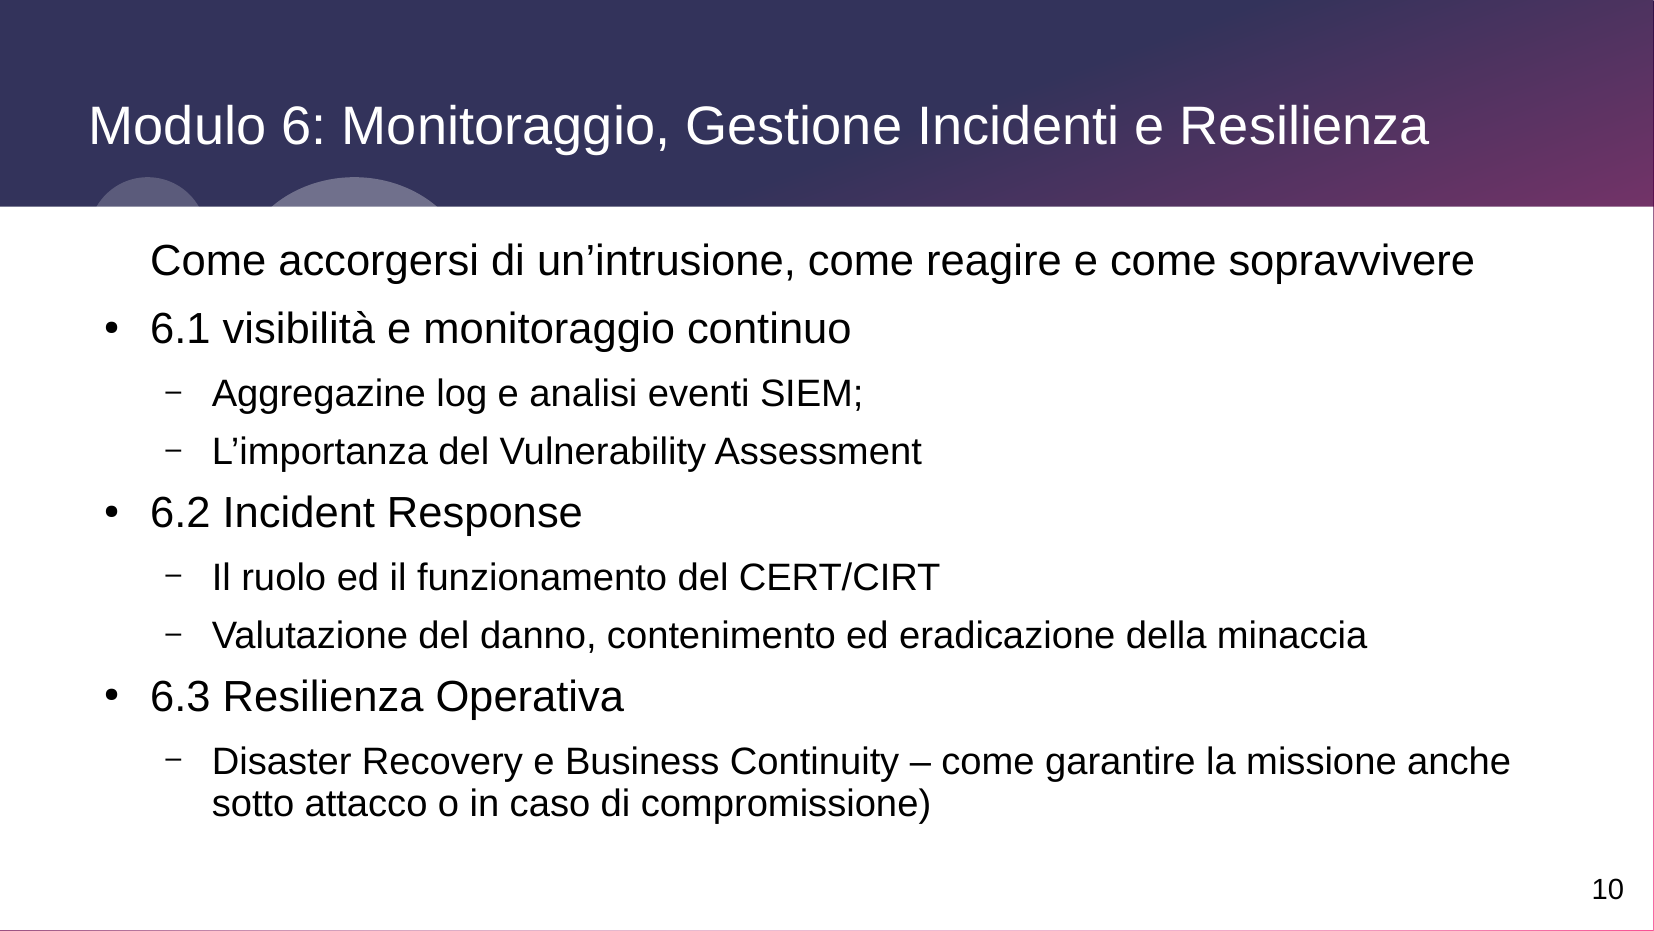

# Modulo 6: Monitoraggio, Gestione Incidenti e Resilienza
Come accorgersi di un’intrusione, come reagire e come sopravvivere
6.1 visibilità e monitoraggio continuo
Aggregazine log e analisi eventi SIEM;
L’importanza del Vulnerability Assessment
6.2 Incident Response
Il ruolo ed il funzionamento del CERT/CIRT
Valutazione del danno, contenimento ed eradicazione della minaccia
6.3 Resilienza Operativa
Disaster Recovery e Business Continuity – come garantire la missione anche sotto attacco o in caso di compromissione)
10